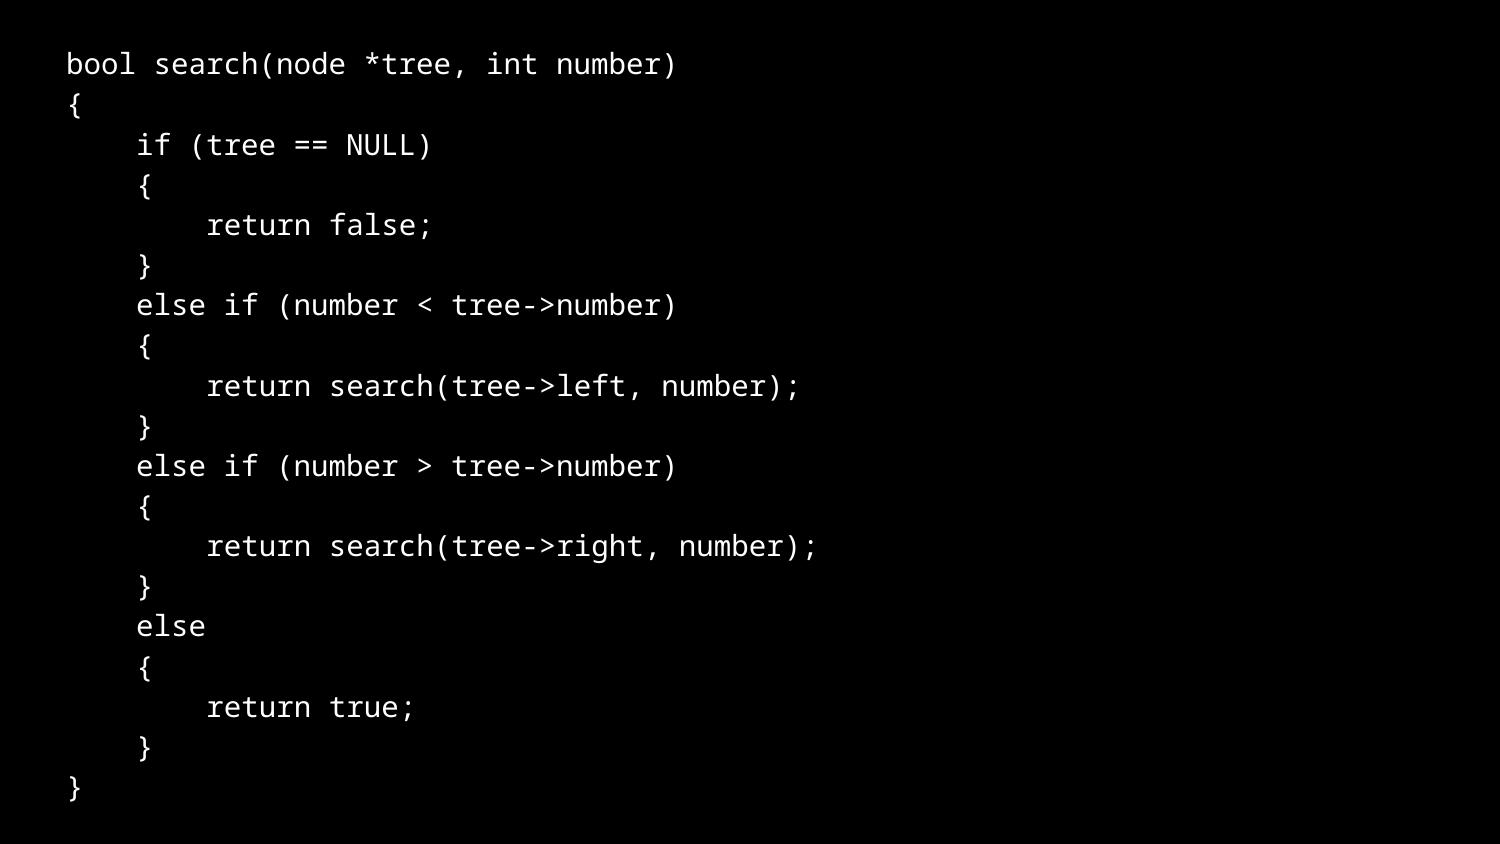

# bool search(node *tree, int number)
{
 if (tree == NULL)
 {
 return false;
 }
 else if (number < tree->number)
 {
 return search(tree->left, number);
 }
 else if (number > tree->number)
 {
 return search(tree->right, number);
 }
 else if (number == tree->number)
 {
 return true;
 }
}